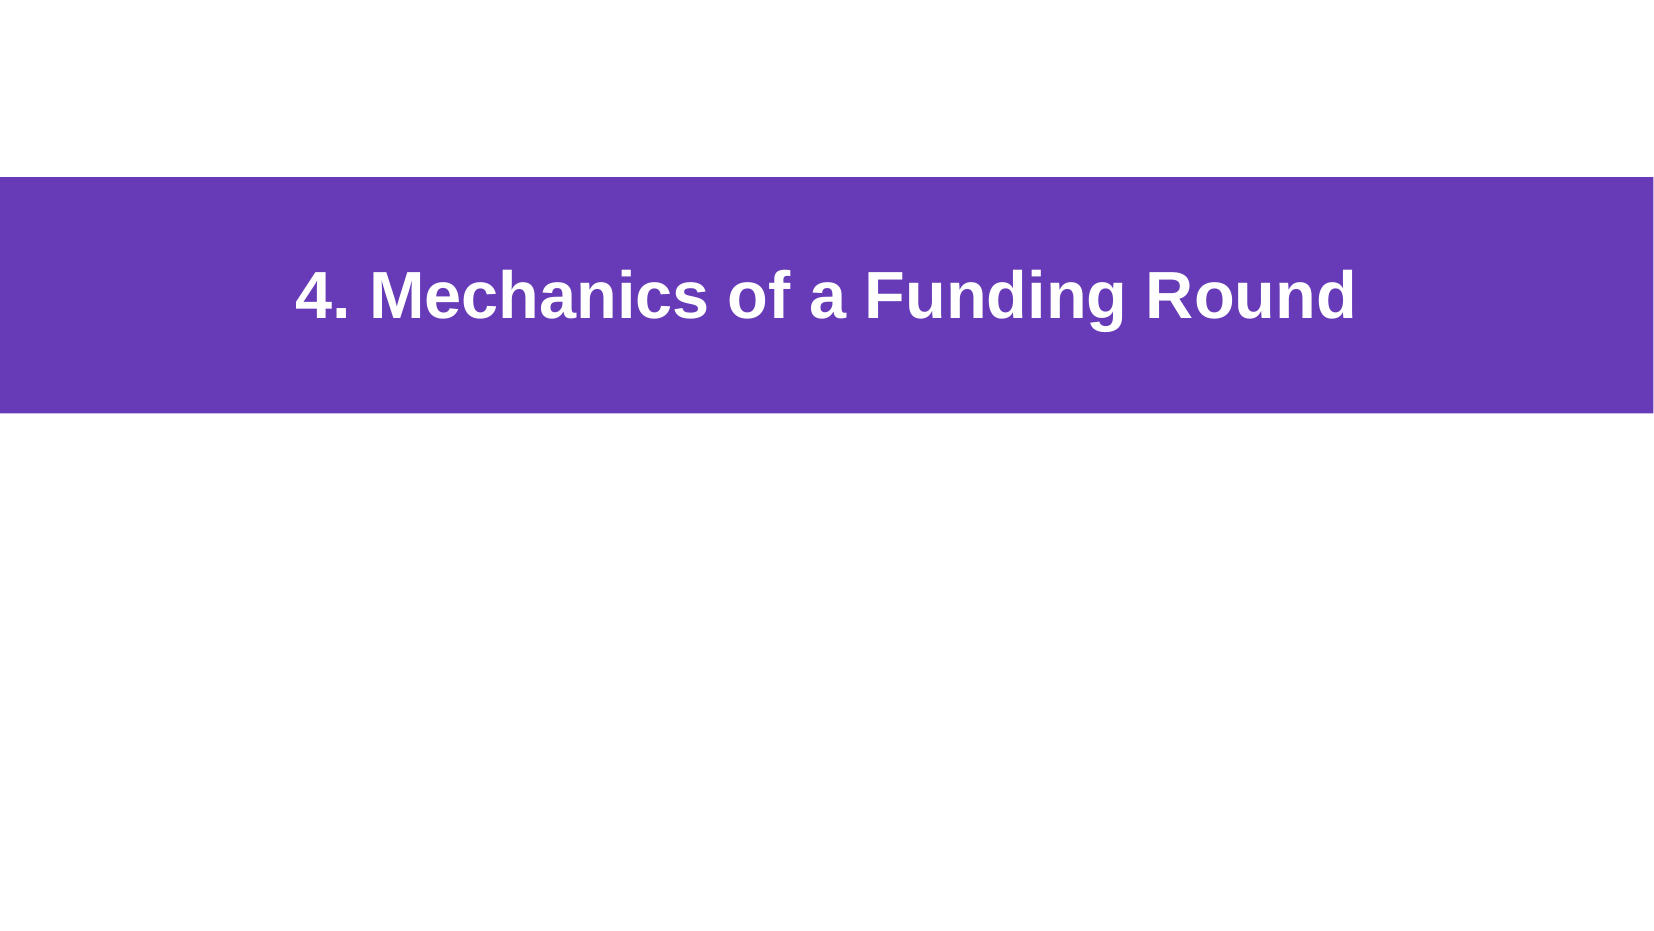

# 4. Mechanics of a Funding Round